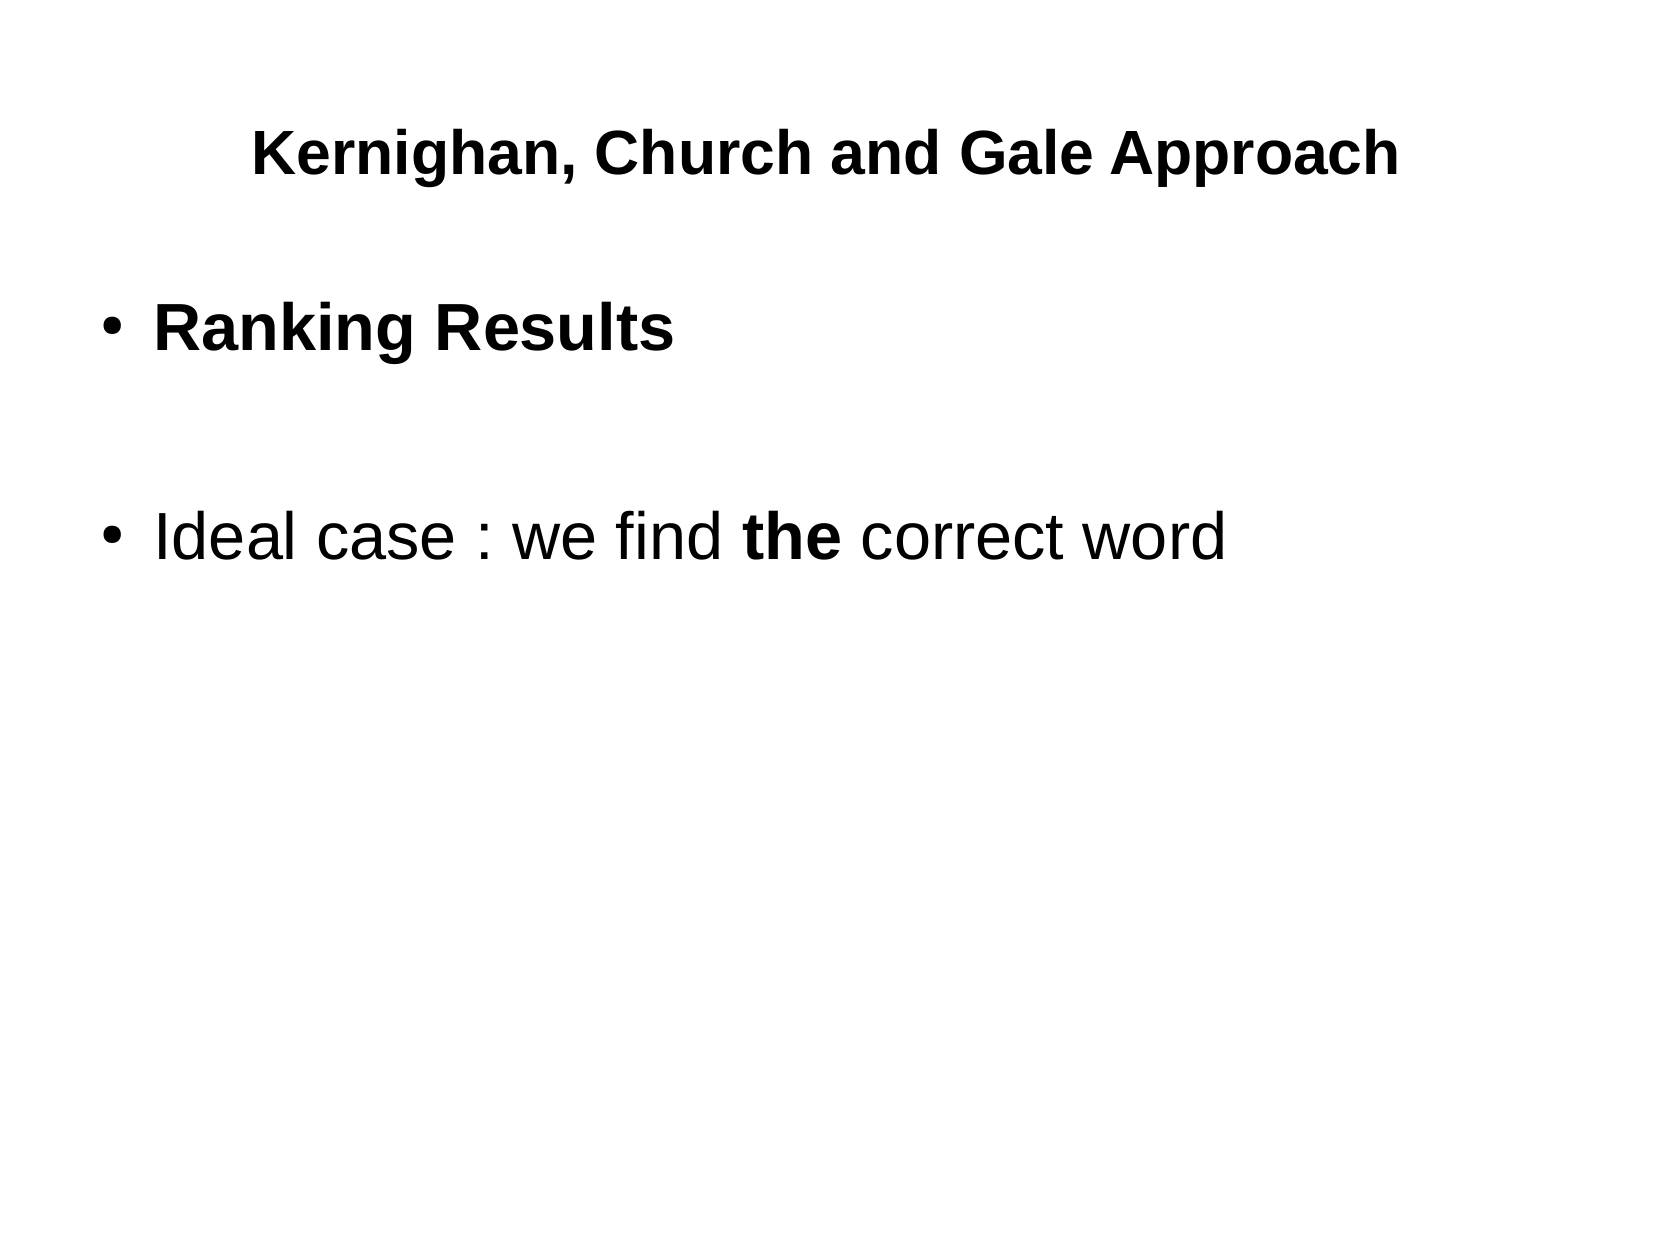

# Kernighan, Church and Gale Approach
Ranking Results
Ideal case : we find the correct word